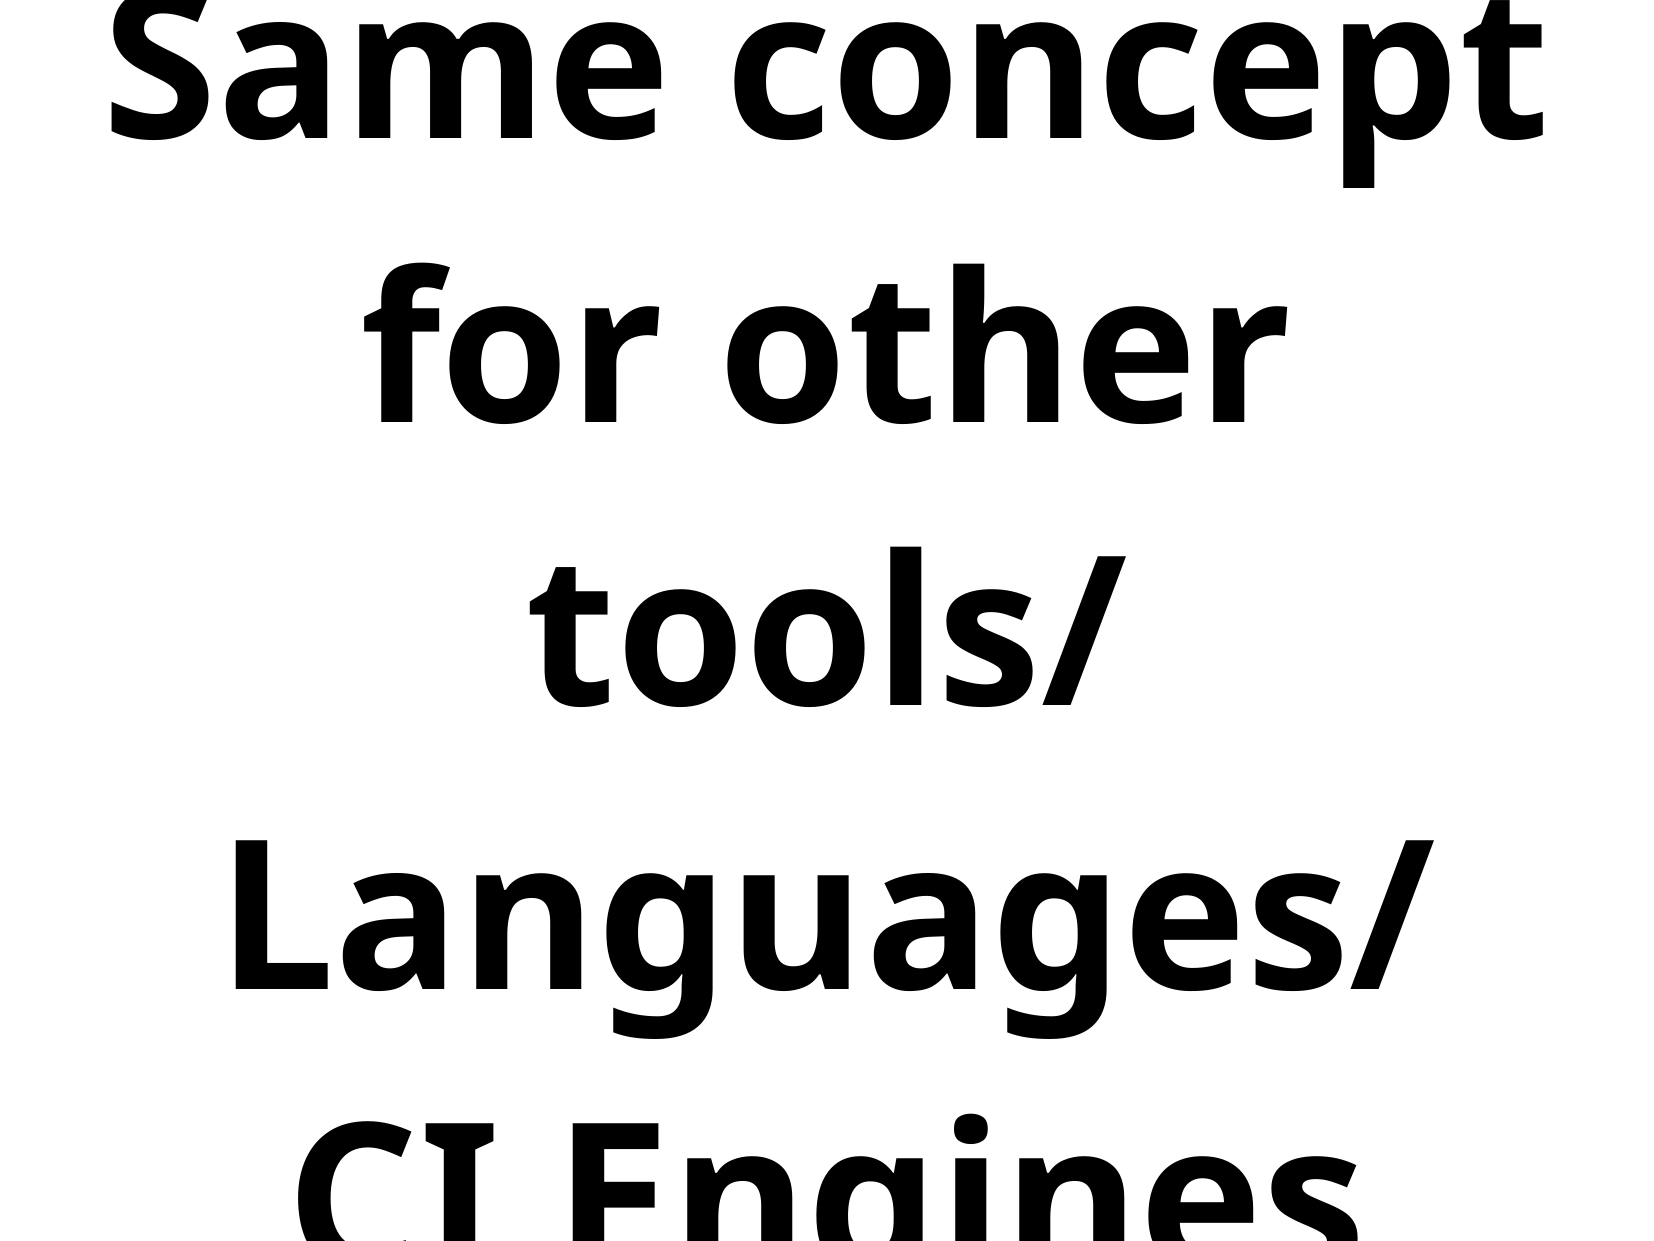

# Same concept for other tools/ Languages/ CI Engines